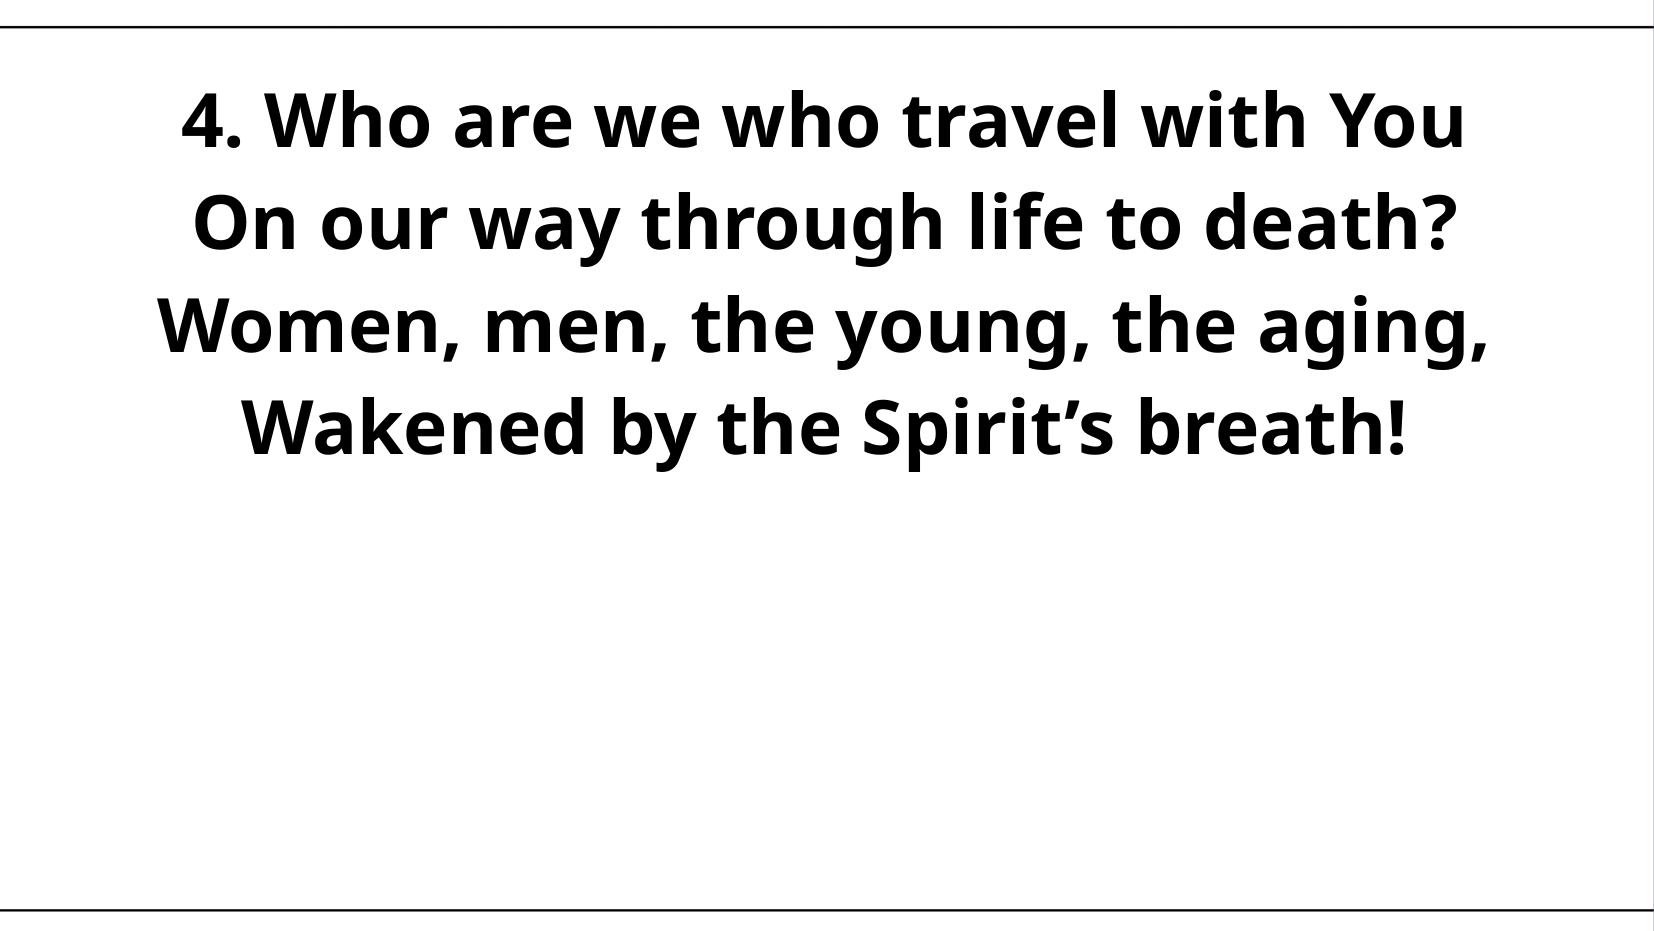

4. Who are we who travel with You
On our way through life to death?
Women, men, the young, the aging,
Wakened by the Spirit’s breath!